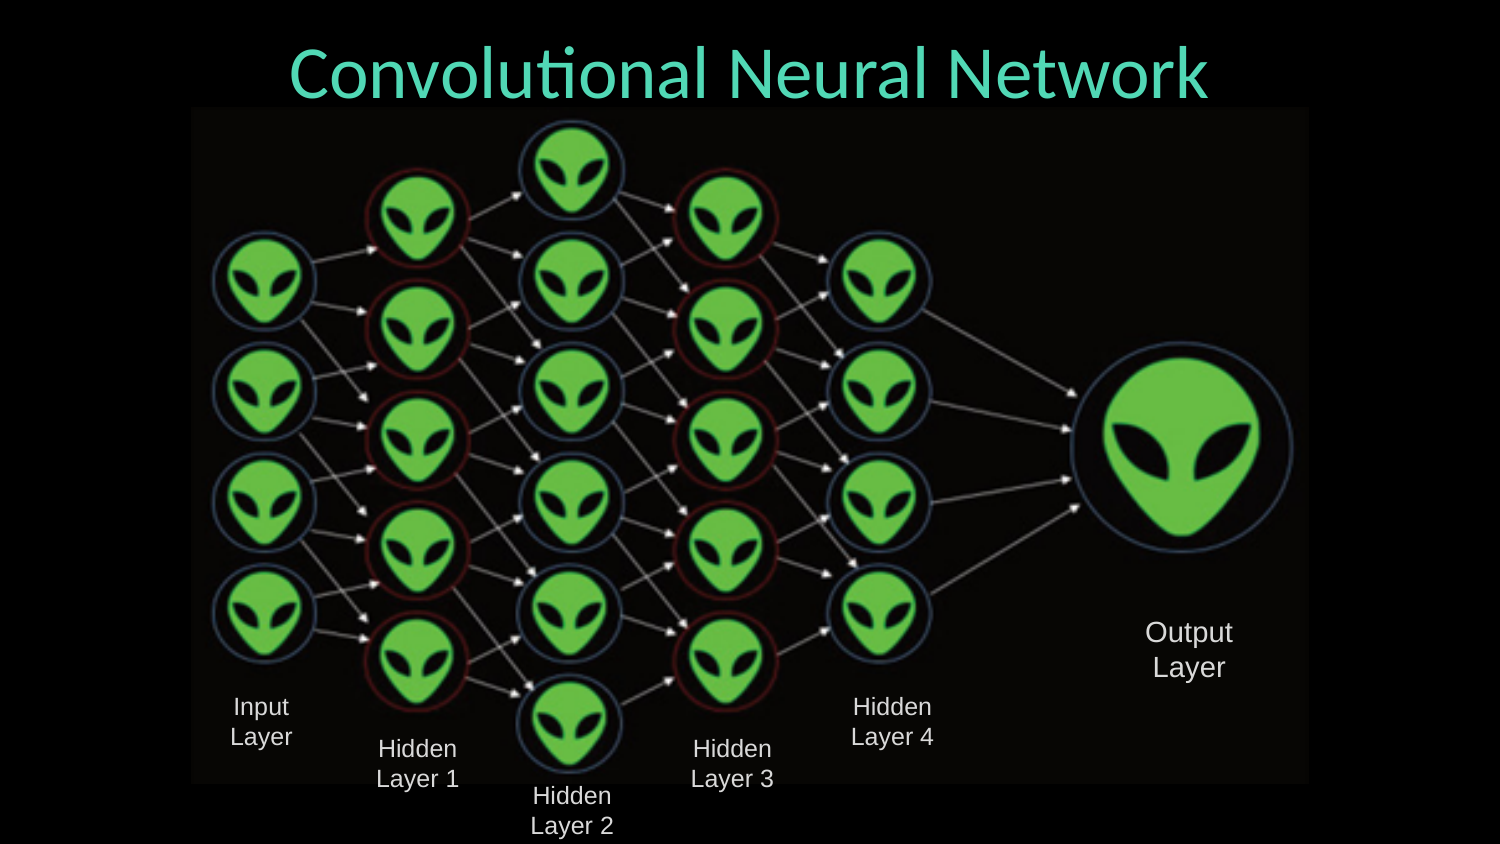

Convolutional Neural Network
Output Layer
Input Layer
Hidden Layer 4
Hidden Layer 1
Hidden Layer 3
Hidden Layer 2